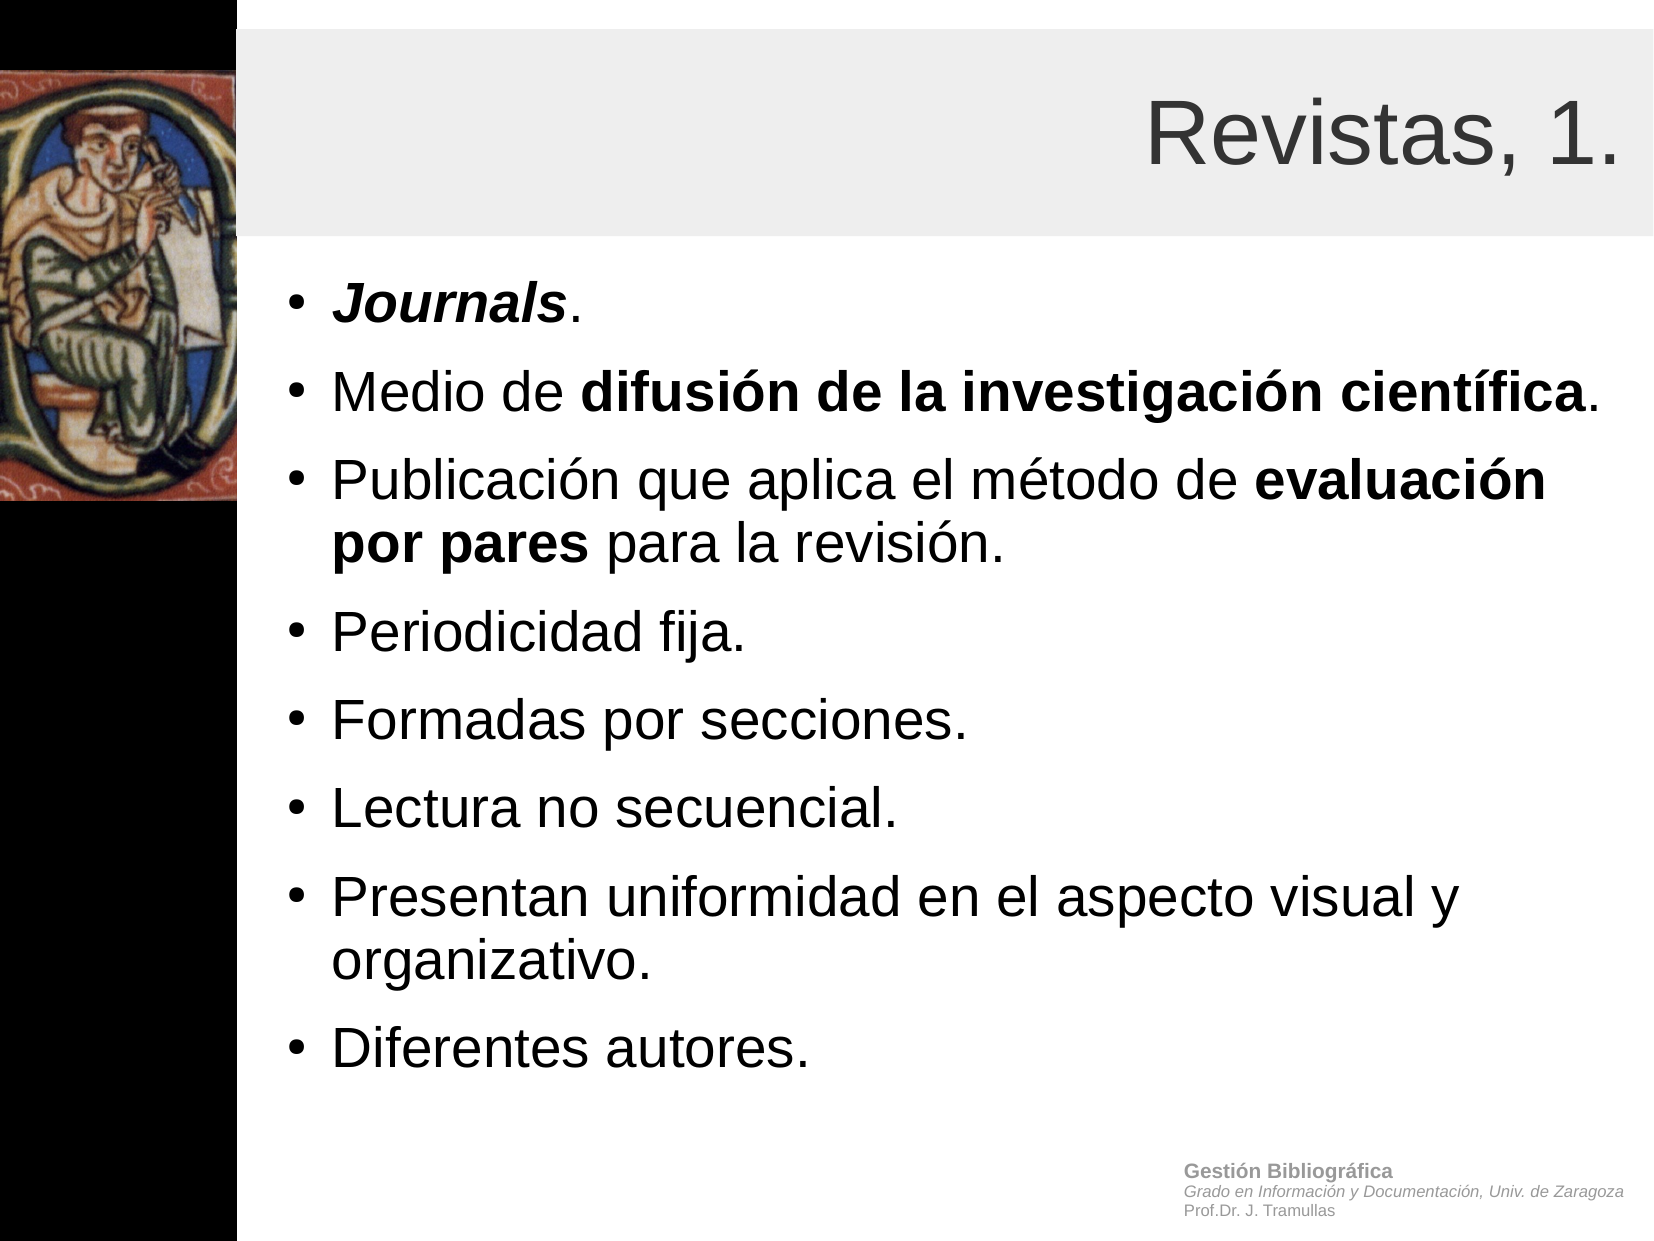

# Revistas, 1.
Journals.
Medio de difusión de la investigación científica.
Publicación que aplica el método de evaluación por pares para la revisión.
Periodicidad fija.
Formadas por secciones.
Lectura no secuencial.
Presentan uniformidad en el aspecto visual y organizativo.
Diferentes autores.